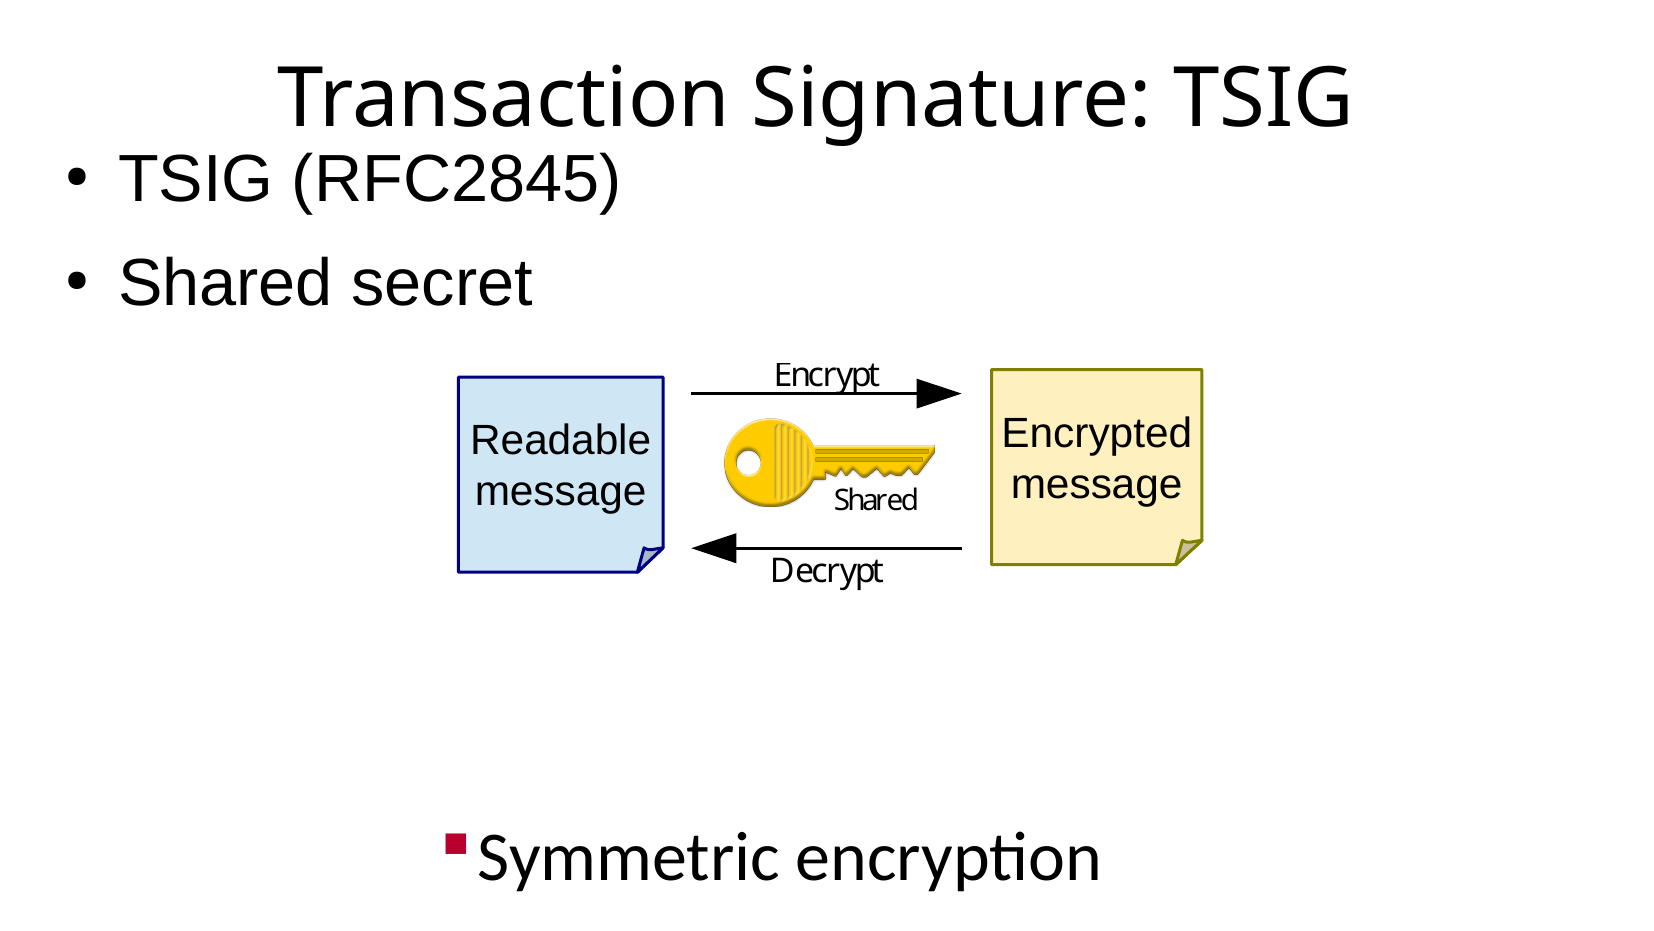

# Transaction Signature: TSIG
TSIG (RFC2845)
Shared secret